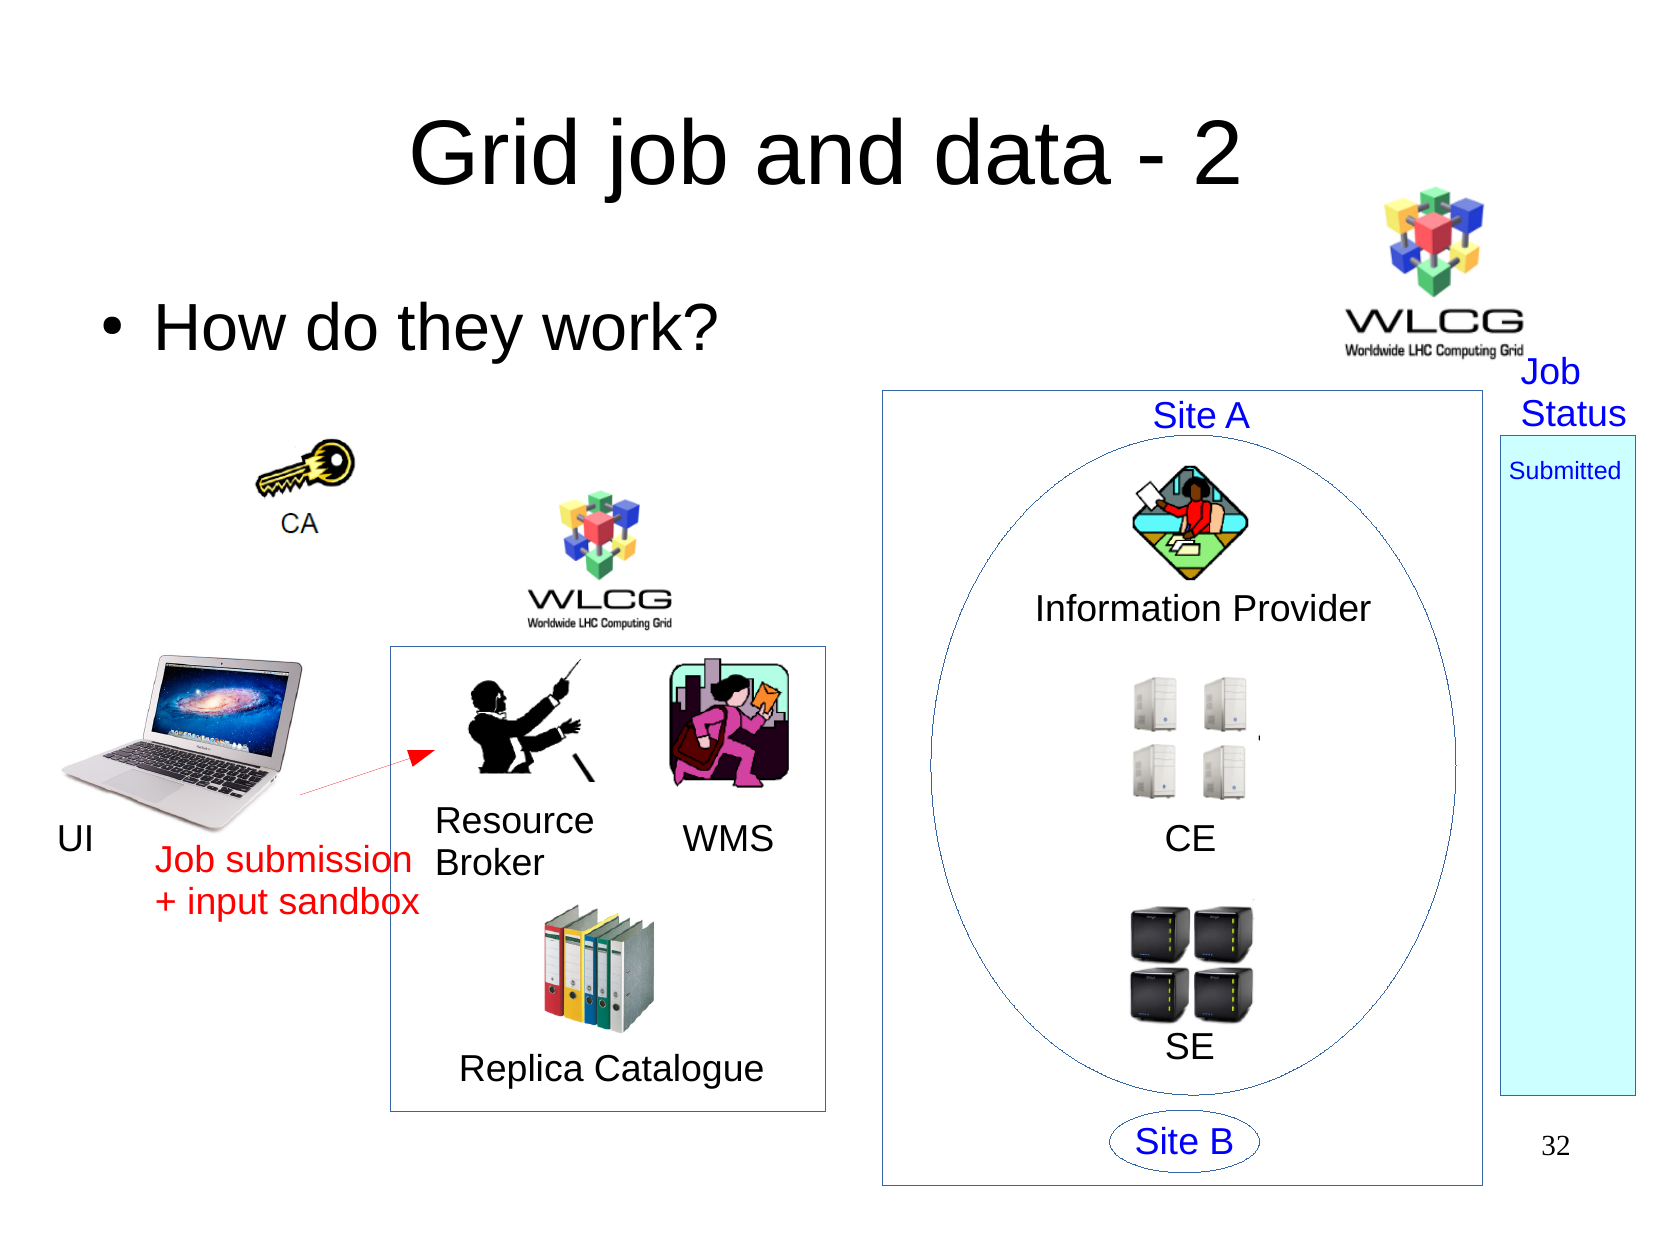

# Grid job and data - 2
How do they work?
Job Status
Site A
Submitted
Information Provider
Resource Broker
UI
WMS
CE
Job submission
+ input sandbox
SE
Replica Catalogue
Site B
32